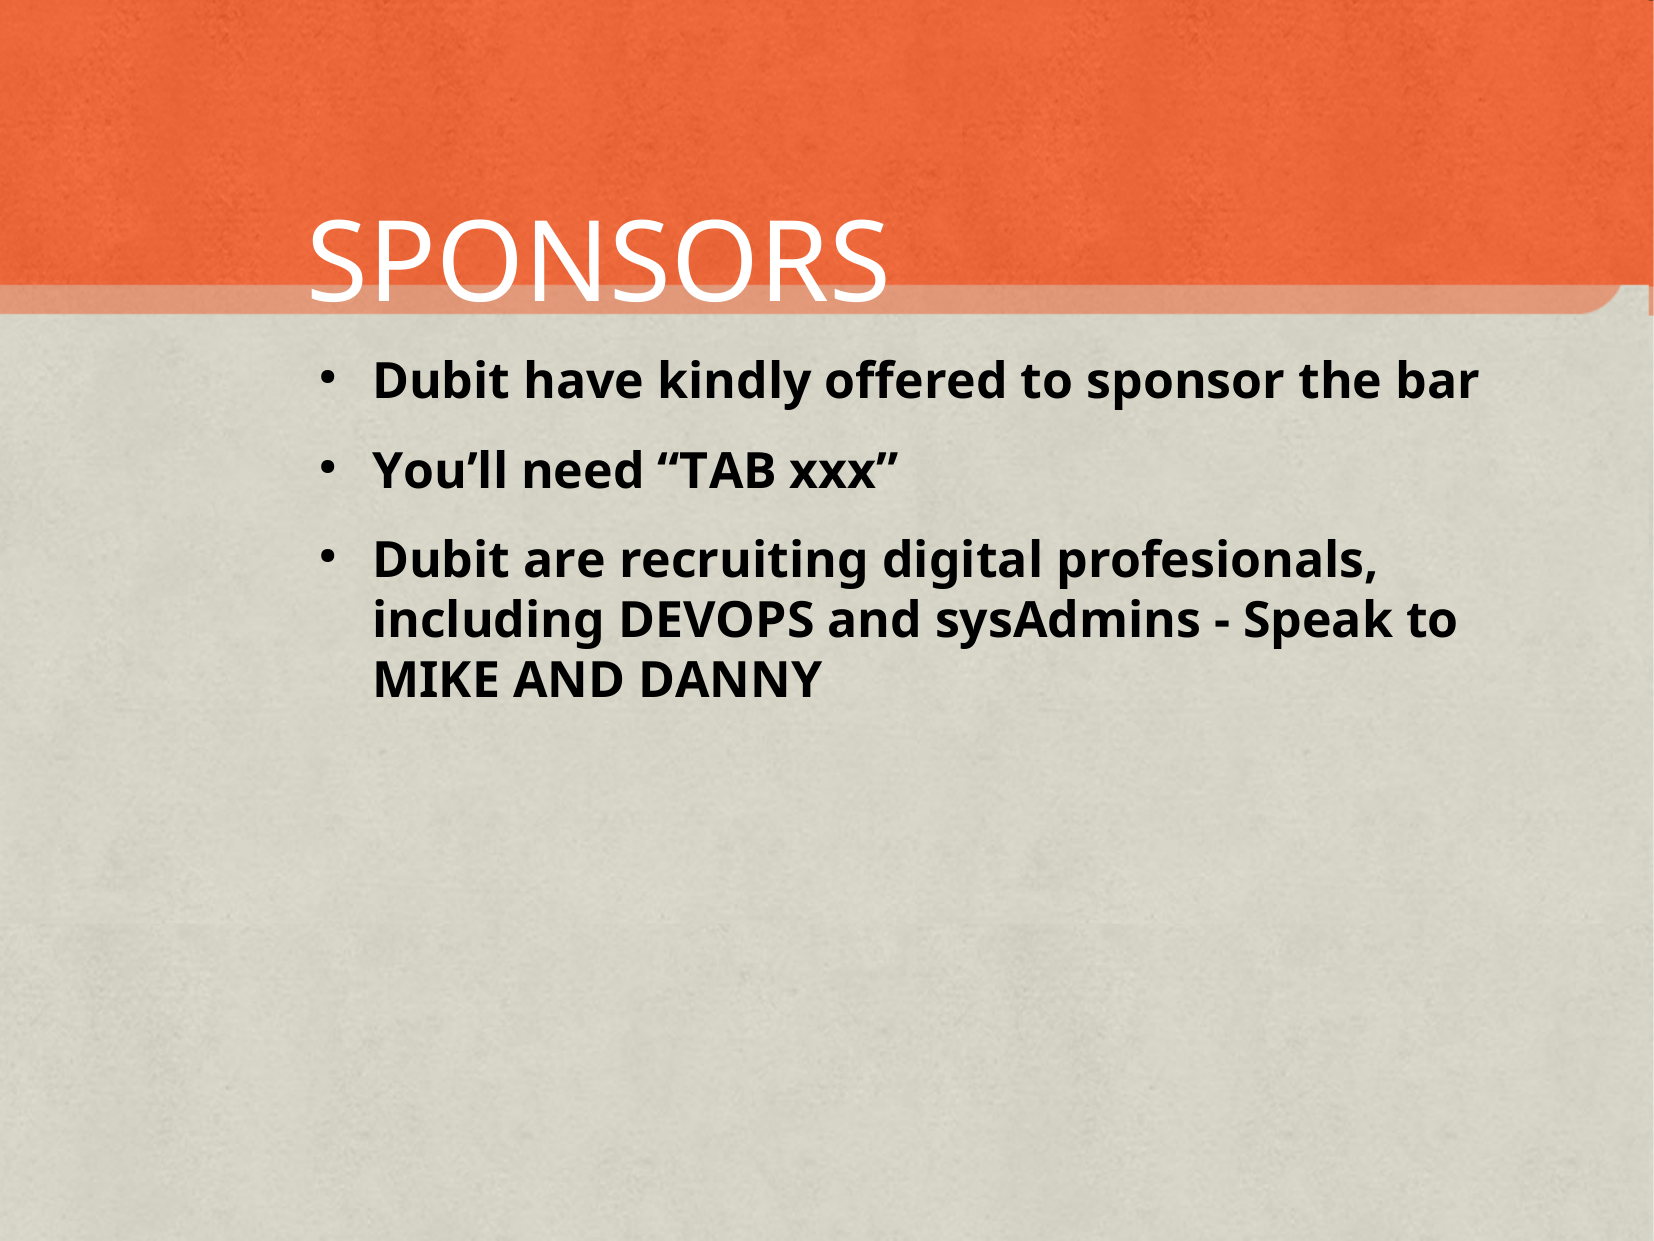

# SPONSORS
Dubit have kindly offered to sponsor the bar
You’ll need “TAB xxx”
Dubit are recruiting digital profesionals, including DEVOPS and sysAdmins - Speak to MIKE AND DANNY